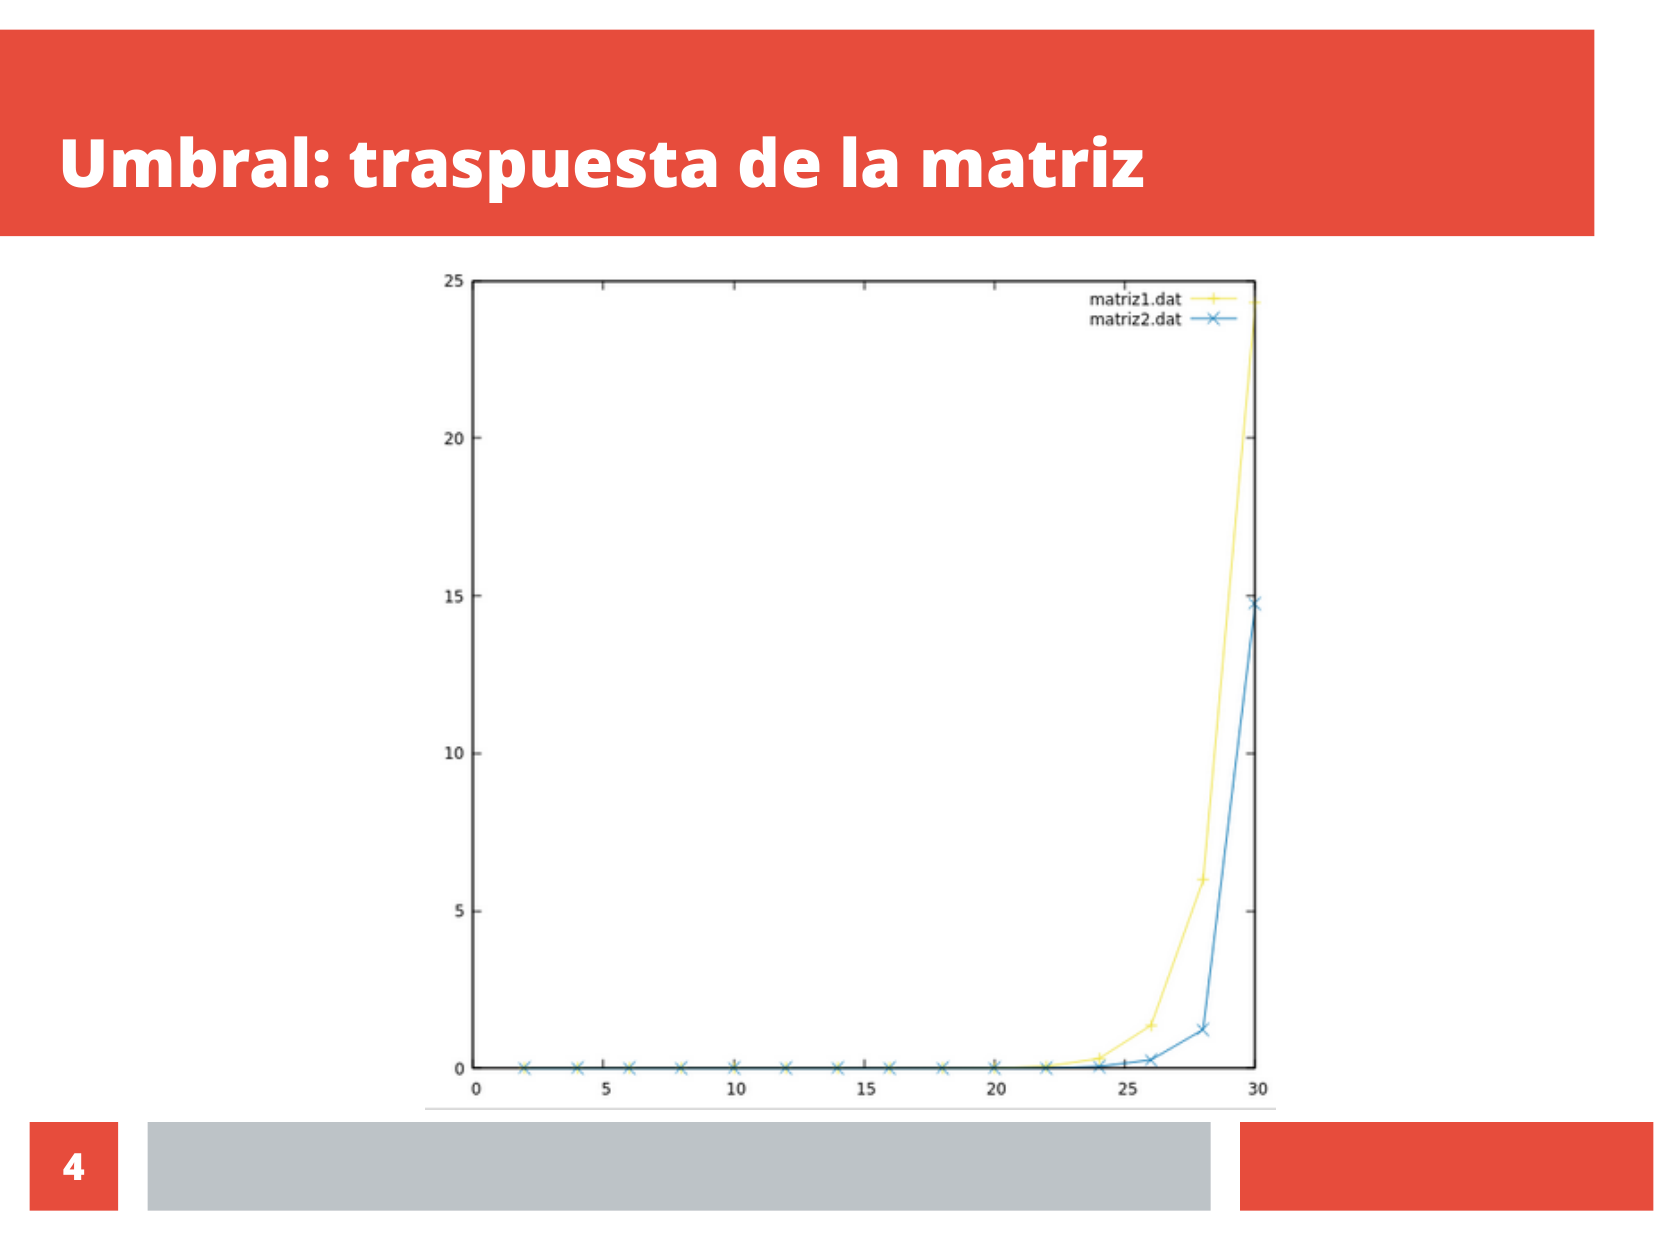

# Umbral: traspuesta de la matriz
4